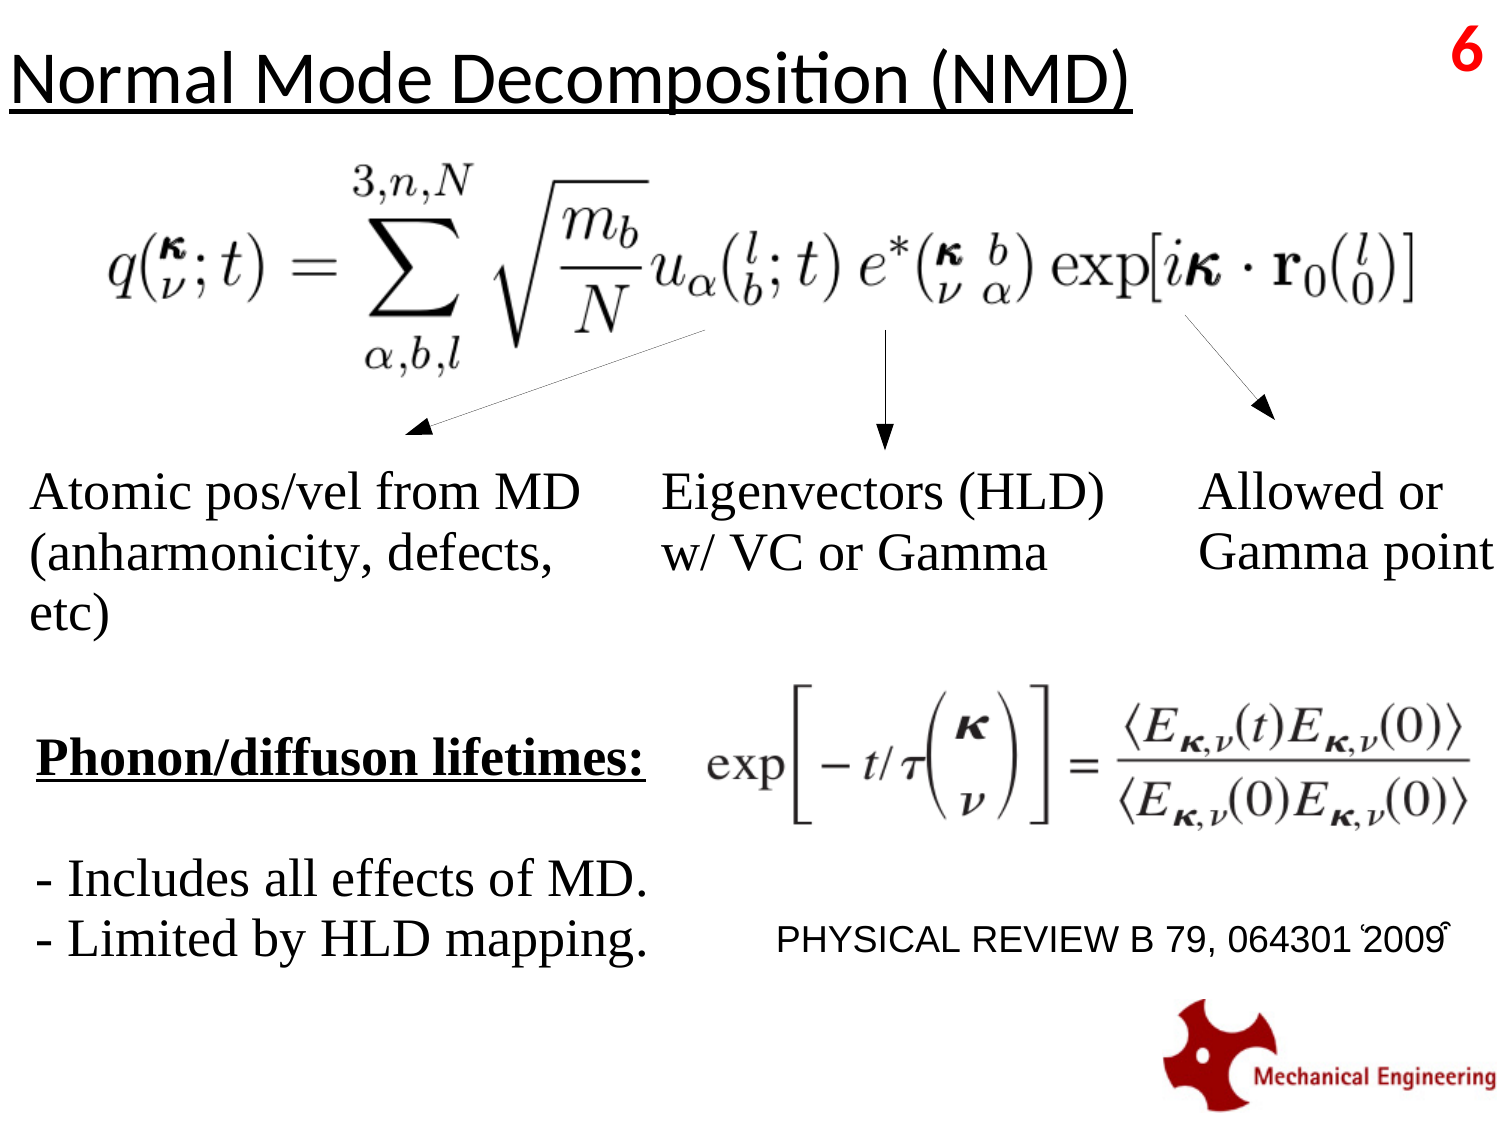

# Normal Mode Decomposition (NMD)
6
Allowed or Gamma point
Atomic pos/vel from MD (anharmonicity, defects, etc)
Eigenvectors (HLD) w/ VC or Gamma
Phonon/diffuson lifetimes:
- Includes all effects of MD.
- Limited by HLD mapping.
PHYSICAL REVIEW B 79, 064301 ͑2009͒
NMD: Time-Domain
NMD: Frequency-Domain